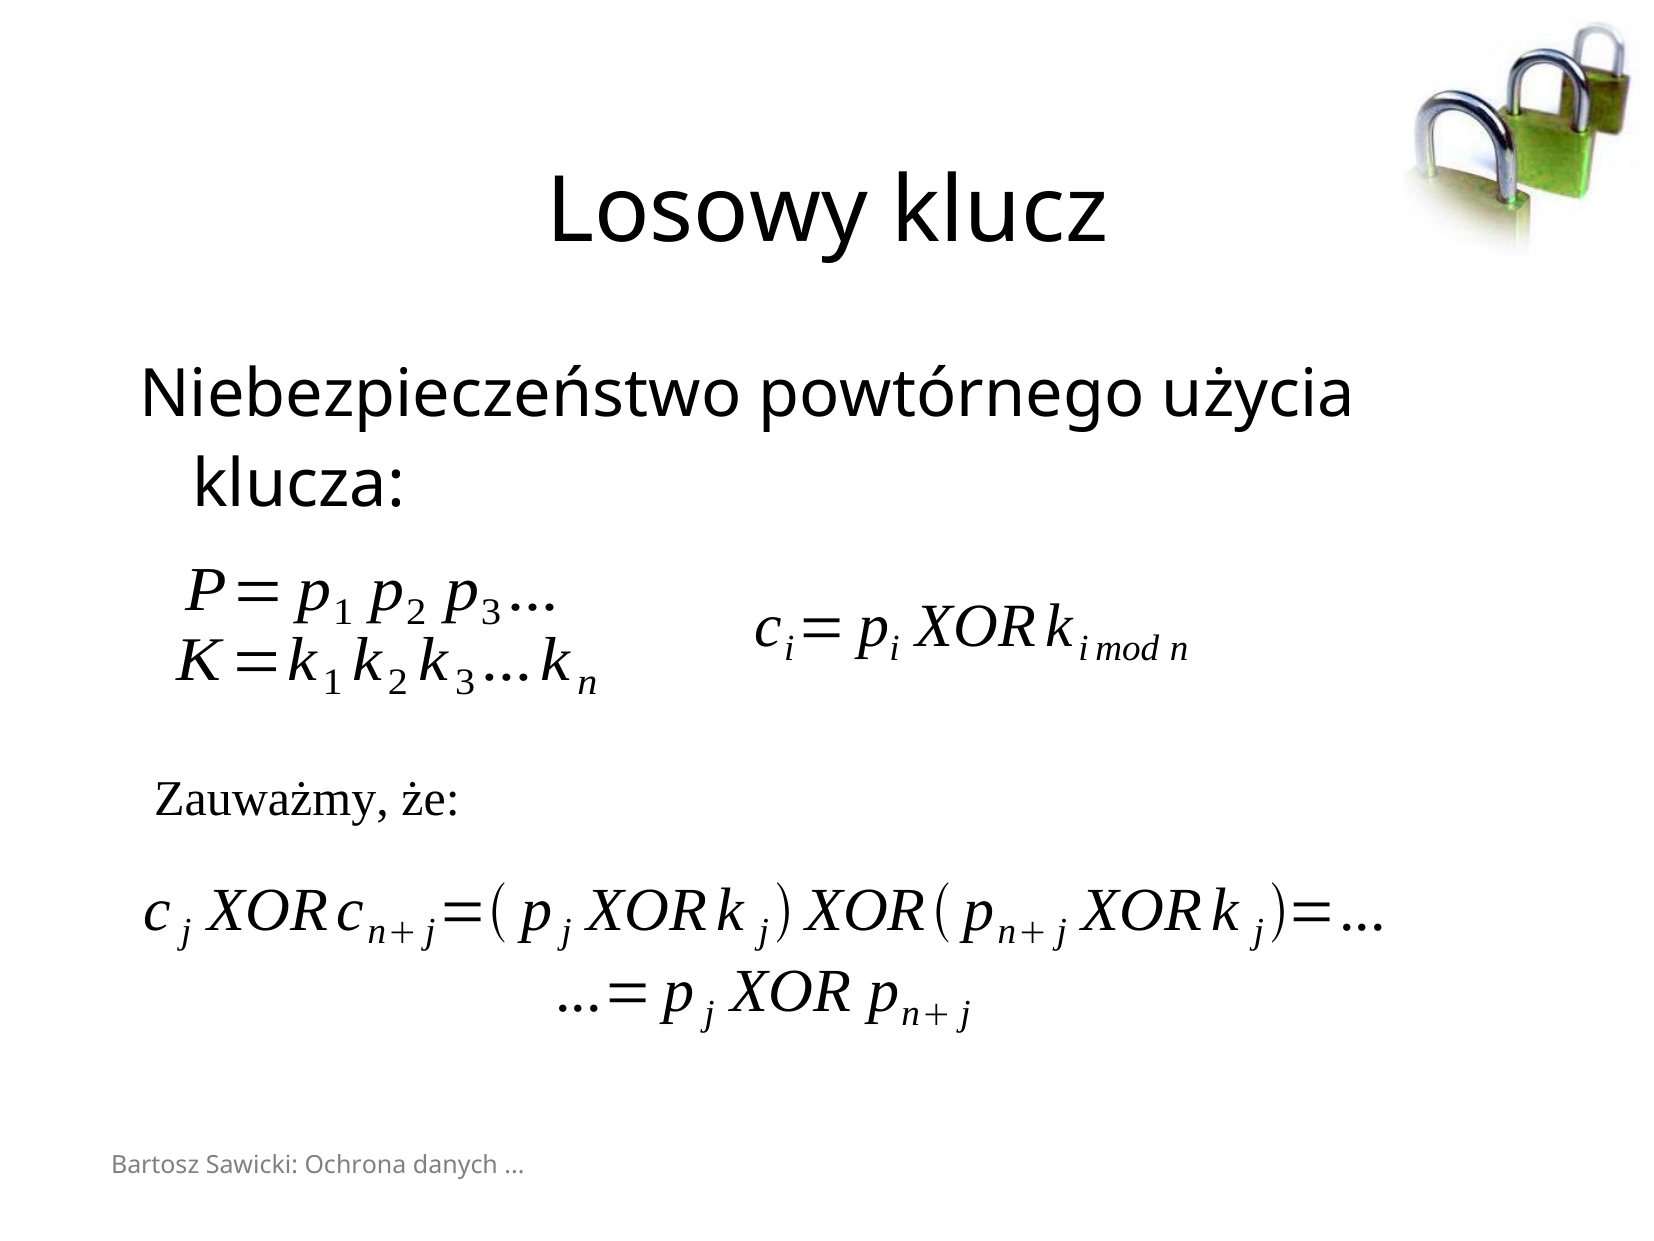

# Losowy klucz
Niebezpieczeństwo powtórnego użycia klucza:
Zauważmy, że: